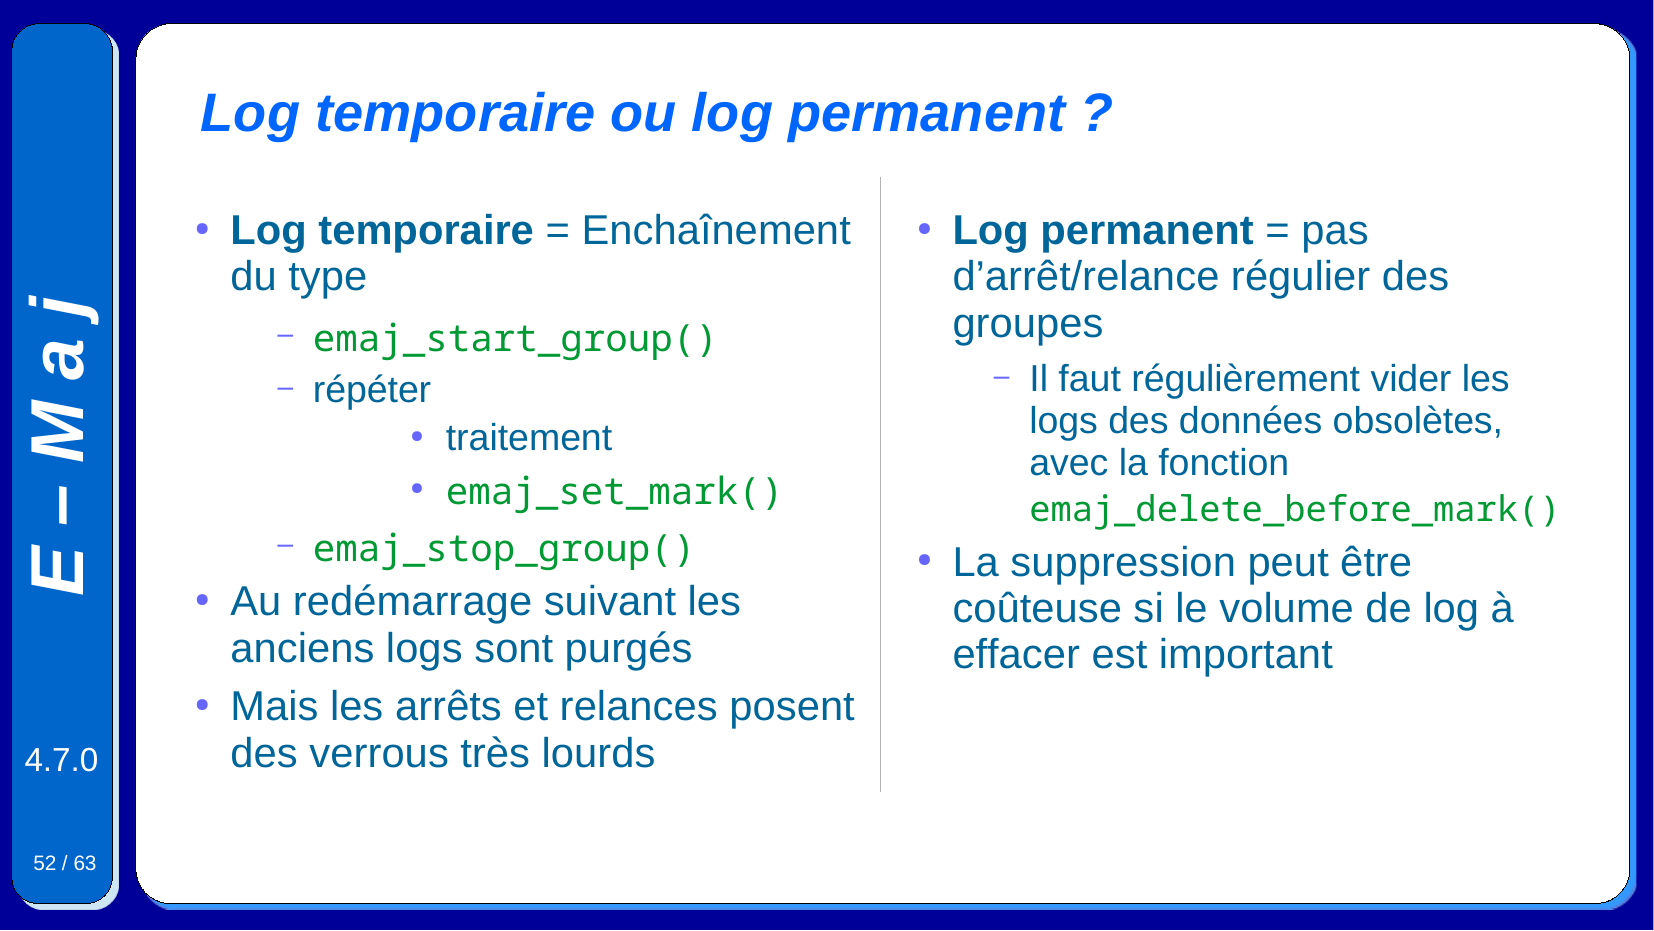

# Log temporaire ou log permanent ?
Log temporaire = Enchaînement du type
emaj_start_group()
répéter
traitement
emaj_set_mark()
emaj_stop_group()
Au redémarrage suivant les anciens logs sont purgés
Mais les arrêts et relances posent des verrous très lourds
Log permanent = pas d’arrêt/relance régulier des groupes
Il faut régulièrement vider les logs des données obsolètes, avec la fonction emaj_delete_before_mark()
La suppression peut être coûteuse si le volume de log à effacer est important